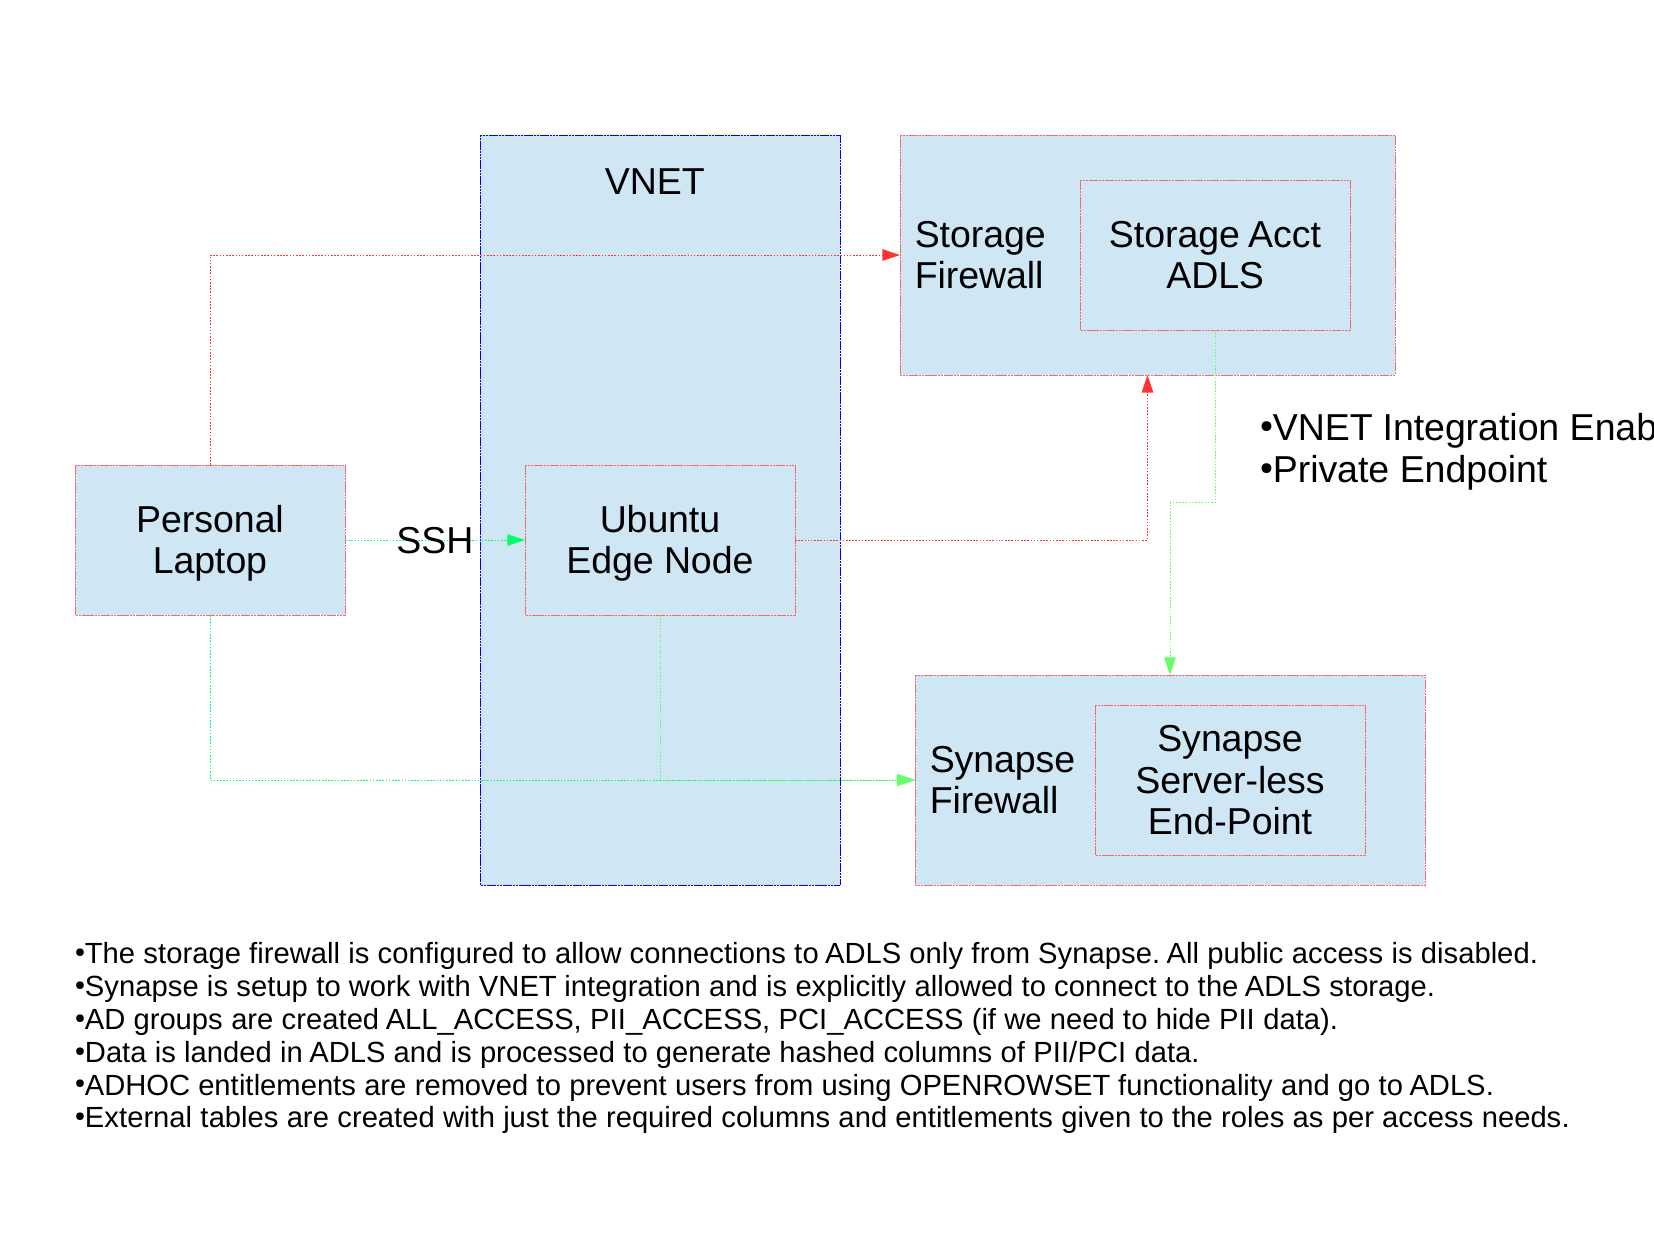

Storage
Firewall
VNET
Storage Acct
ADLS
VNET Integration Enabled
Private Endpoint
Personal
Laptop
Ubuntu
Edge Node
SSH
Synapse
Firewall
Synapse
Server-less
End-Point
The storage firewall is configured to allow connections to ADLS only from Synapse. All public access is disabled.
Synapse is setup to work with VNET integration and is explicitly allowed to connect to the ADLS storage.
AD groups are created ALL_ACCESS, PII_ACCESS, PCI_ACCESS (if we need to hide PII data).
Data is landed in ADLS and is processed to generate hashed columns of PII/PCI data.
ADHOC entitlements are removed to prevent users from using OPENROWSET functionality and go to ADLS.
External tables are created with just the required columns and entitlements given to the roles as per access needs.